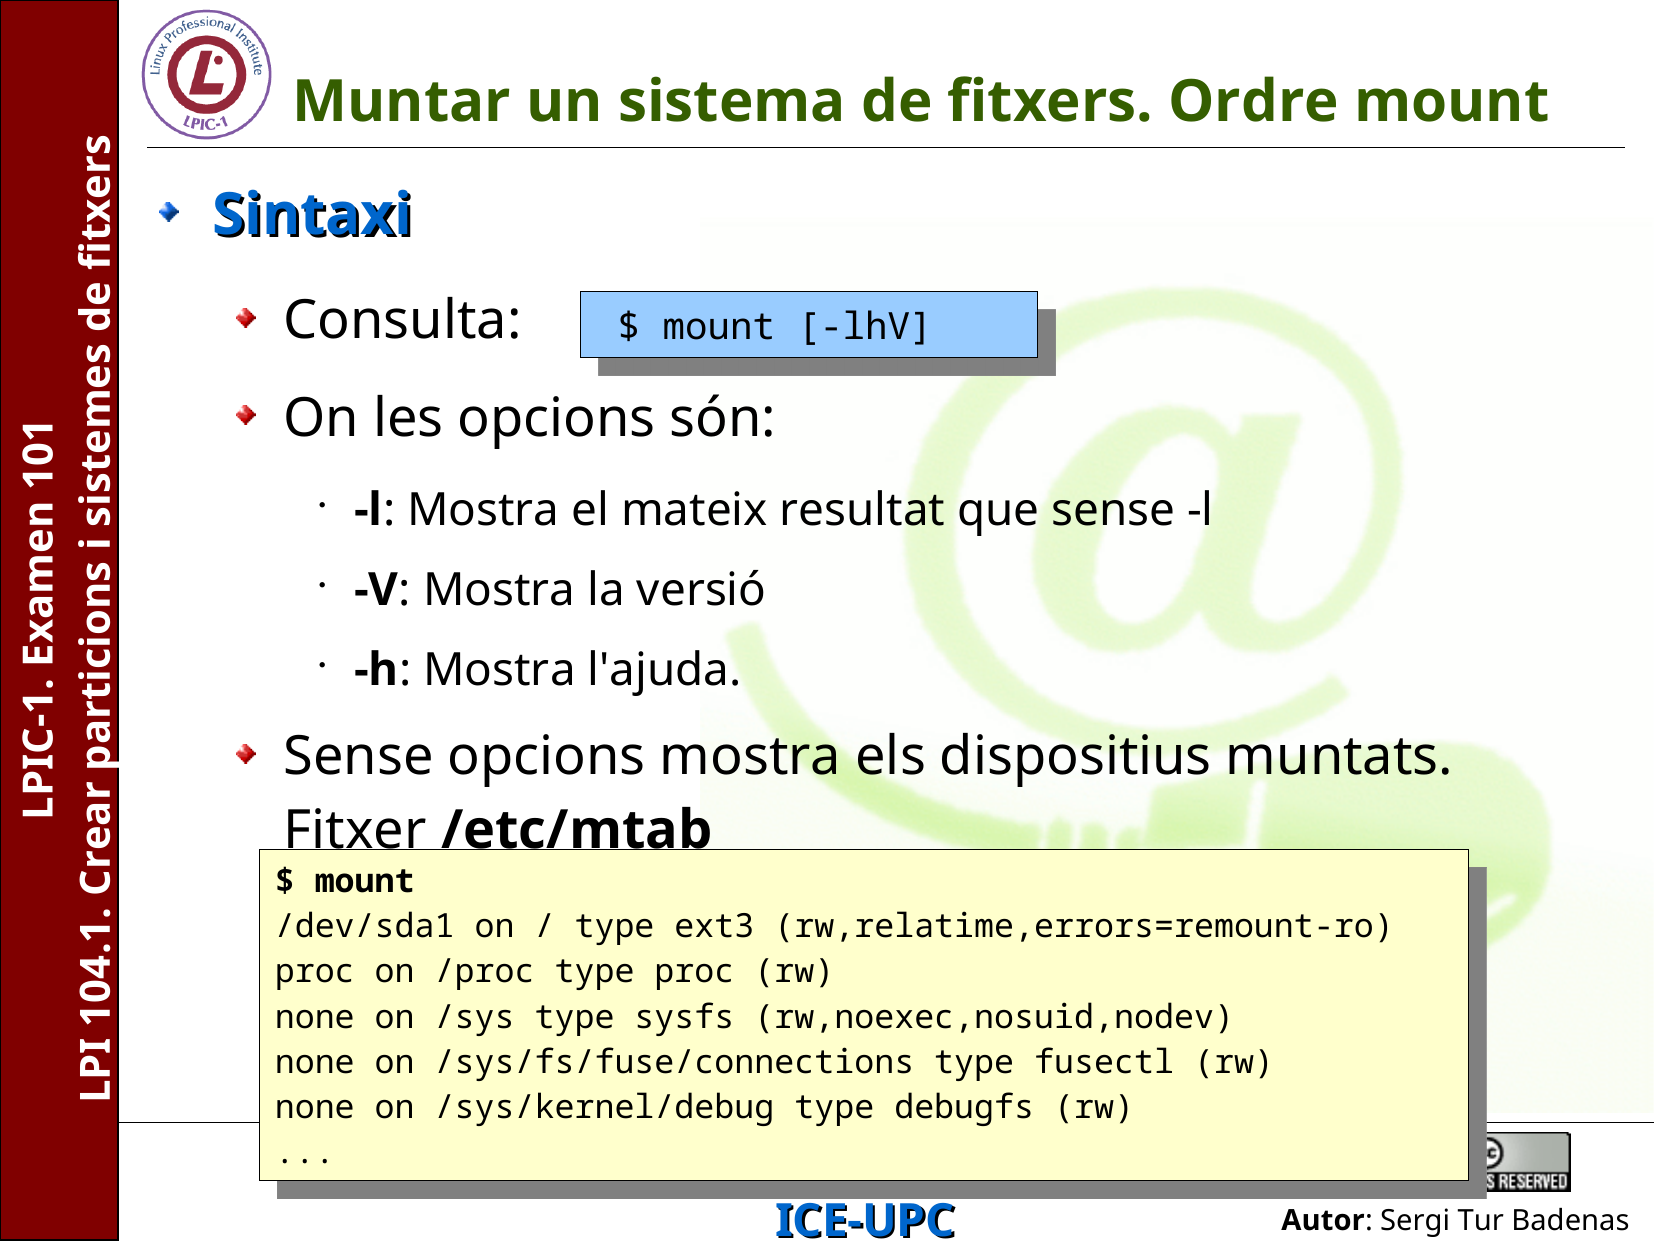

# Muntar un sistema de fitxers. Ordre mount
Sintaxi
Consulta:
On les opcions són:
-l: Mostra el mateix resultat que sense -l
-V: Mostra la versió
-h: Mostra l'ajuda.
Sense opcions mostra els dispositius muntats. Fitxer /etc/mtab
 $ mount [-lhV]
$ mount
/dev/sda1 on / type ext3 (rw,relatime,errors=remount-ro)
proc on /proc type proc (rw)
none on /sys type sysfs (rw,noexec,nosuid,nodev)
none on /sys/fs/fuse/connections type fusectl (rw)
none on /sys/kernel/debug type debugfs (rw)
...